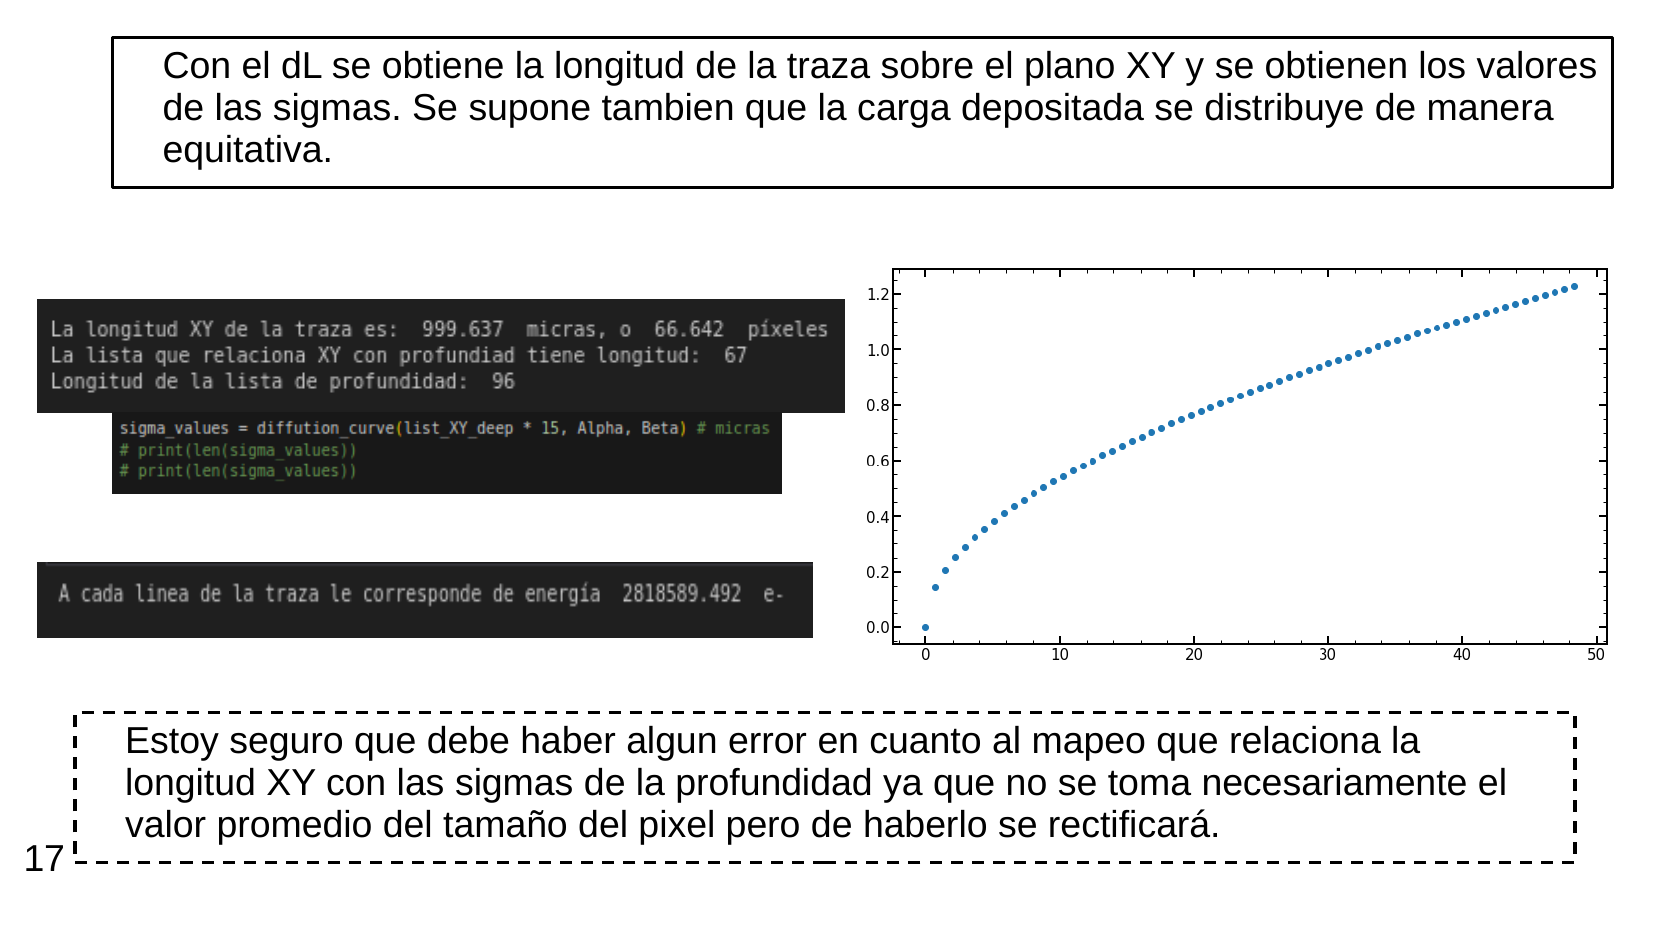

Con el dL se obtiene la longitud de la traza sobre el plano XY y se obtienen los valores de las sigmas. Se supone tambien que la carga depositada se distribuye de manera equitativa.
Estoy seguro que debe haber algun error en cuanto al mapeo que relaciona la longitud XY con las sigmas de la profundidad ya que no se toma necesariamente el valor promedio del tamaño del pixel pero de haberlo se rectificará.